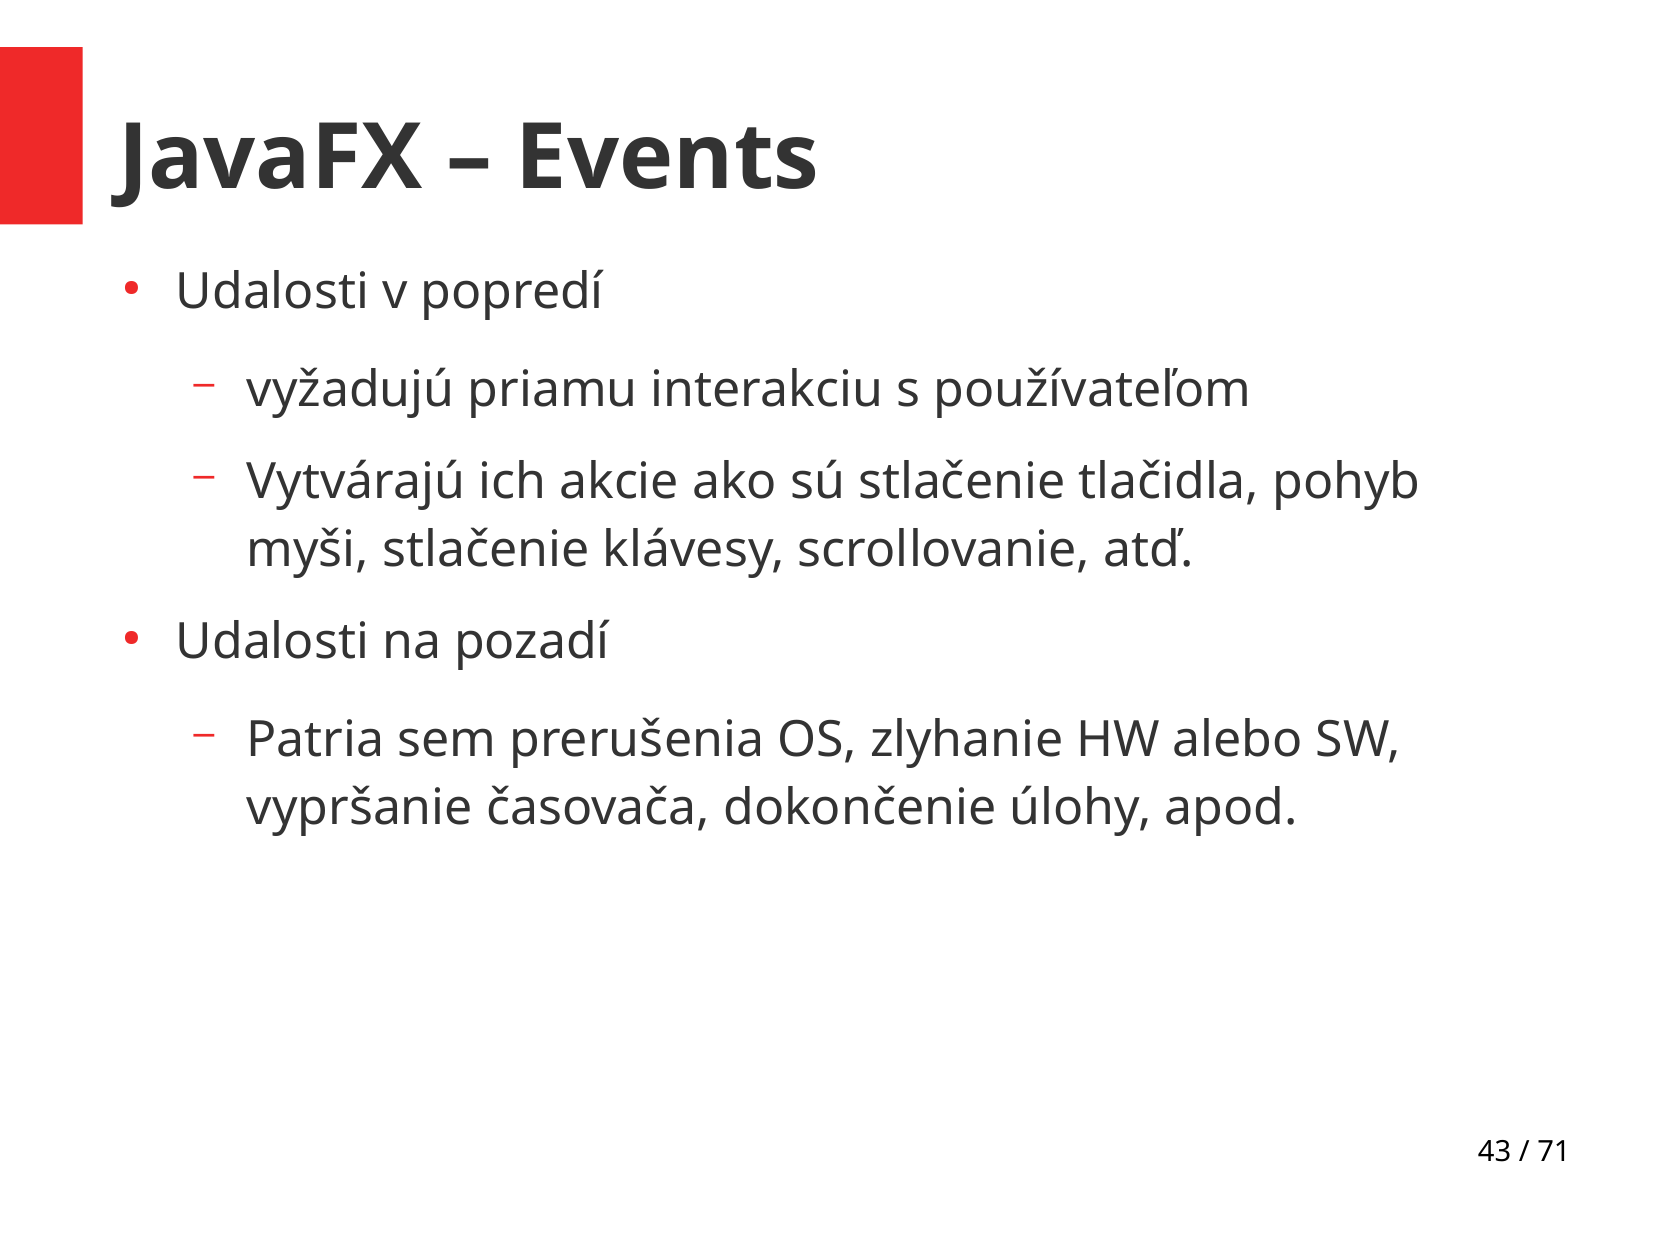

# JavaFX – Events
Udalosti v popredí
vyžadujú priamu interakciu s používateľom
Vytvárajú ich akcie ako sú stlačenie tlačidla, pohyb myši, stlačenie klávesy, scrollovanie, atď.
Udalosti na pozadí
Patria sem prerušenia OS, zlyhanie HW alebo SW, vypršanie časovača, dokončenie úlohy, apod.
43